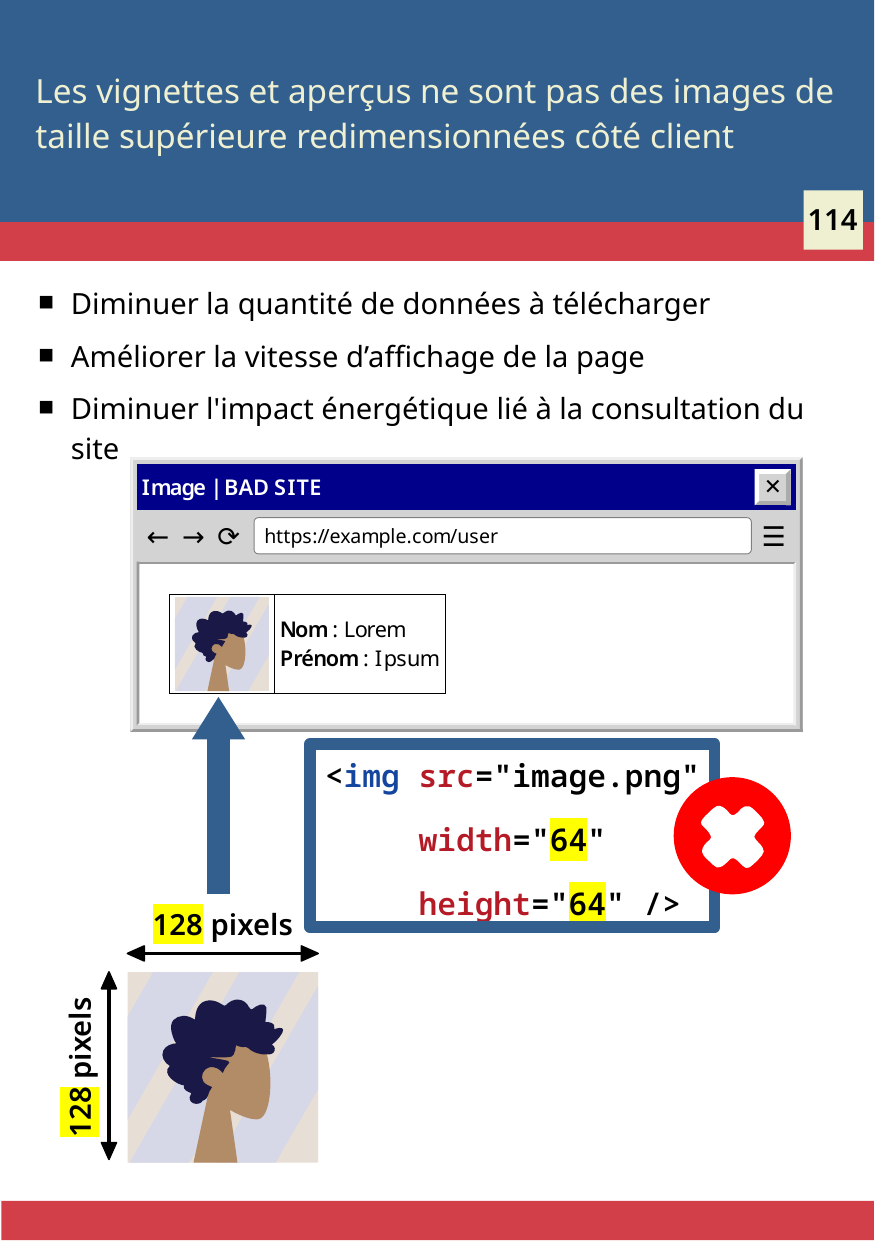

# Les vignettes et aperçus ne sont pas des images de taille supérieure redimensionnées côté client
114
Diminuer la quantité de données à télécharger
Améliorer la vitesse d’affichage de la page
Diminuer l'impact énergétique lié à la consultation du site
<img src="image.png"
 width="64"
 height="64" />
128 pixels
128 pixels